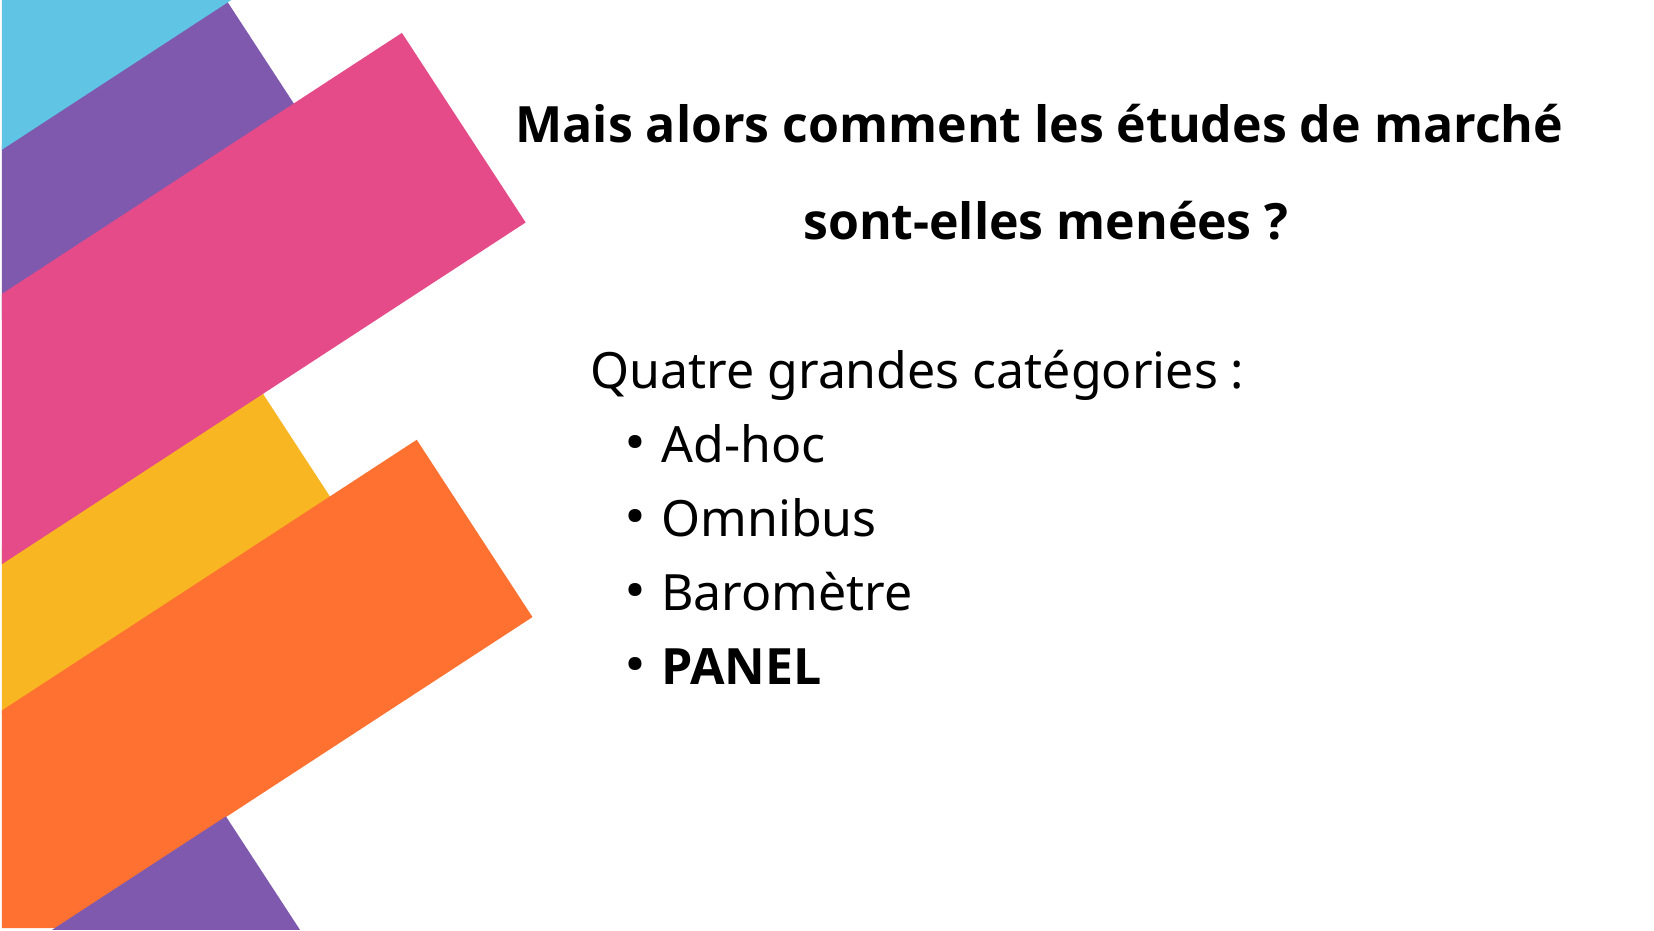

# Mais alors comment les études de marché
 sont-elles menées ?
Quatre grandes catégories :
Ad-hoc
Omnibus
Baromètre
PANEL